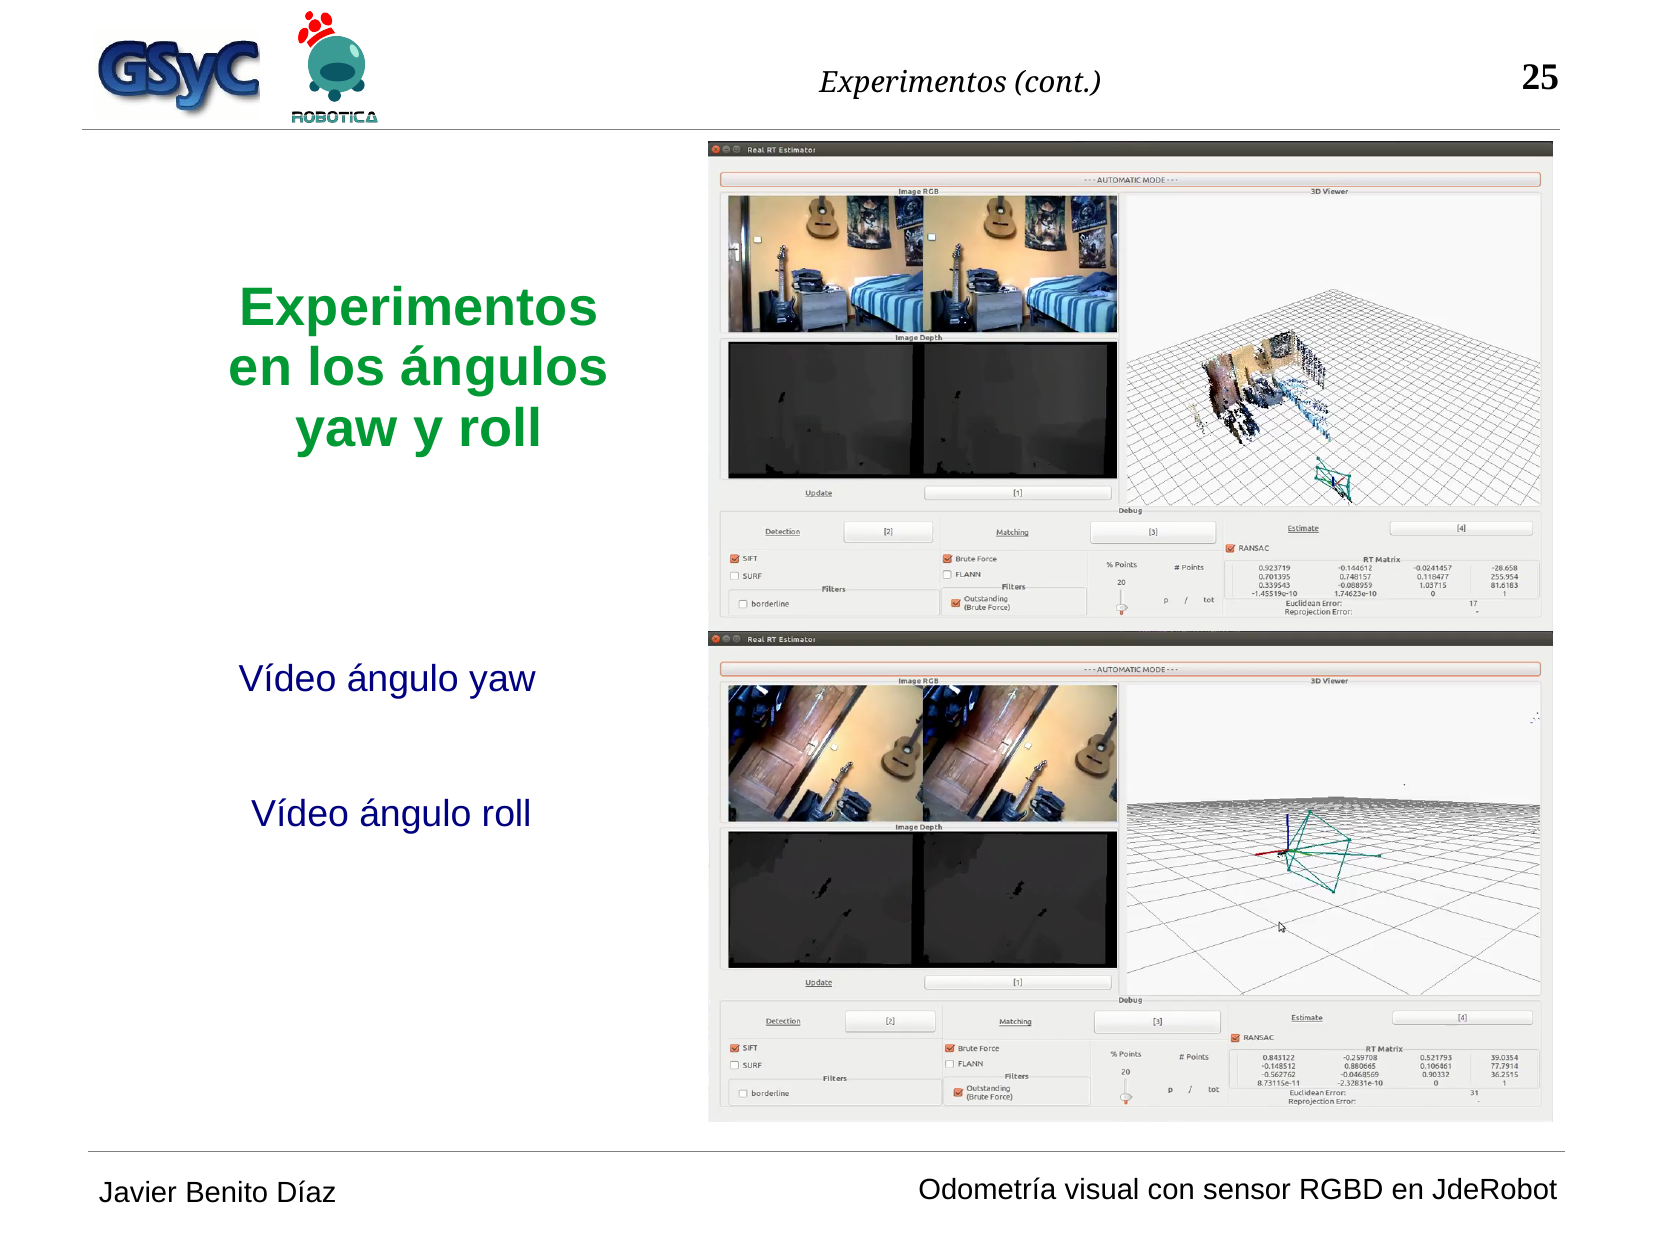

25
Experimentos (cont.)
# Experimentos en los ángulos yaw y roll
Vídeo ángulo yaw
Vídeo ángulo roll